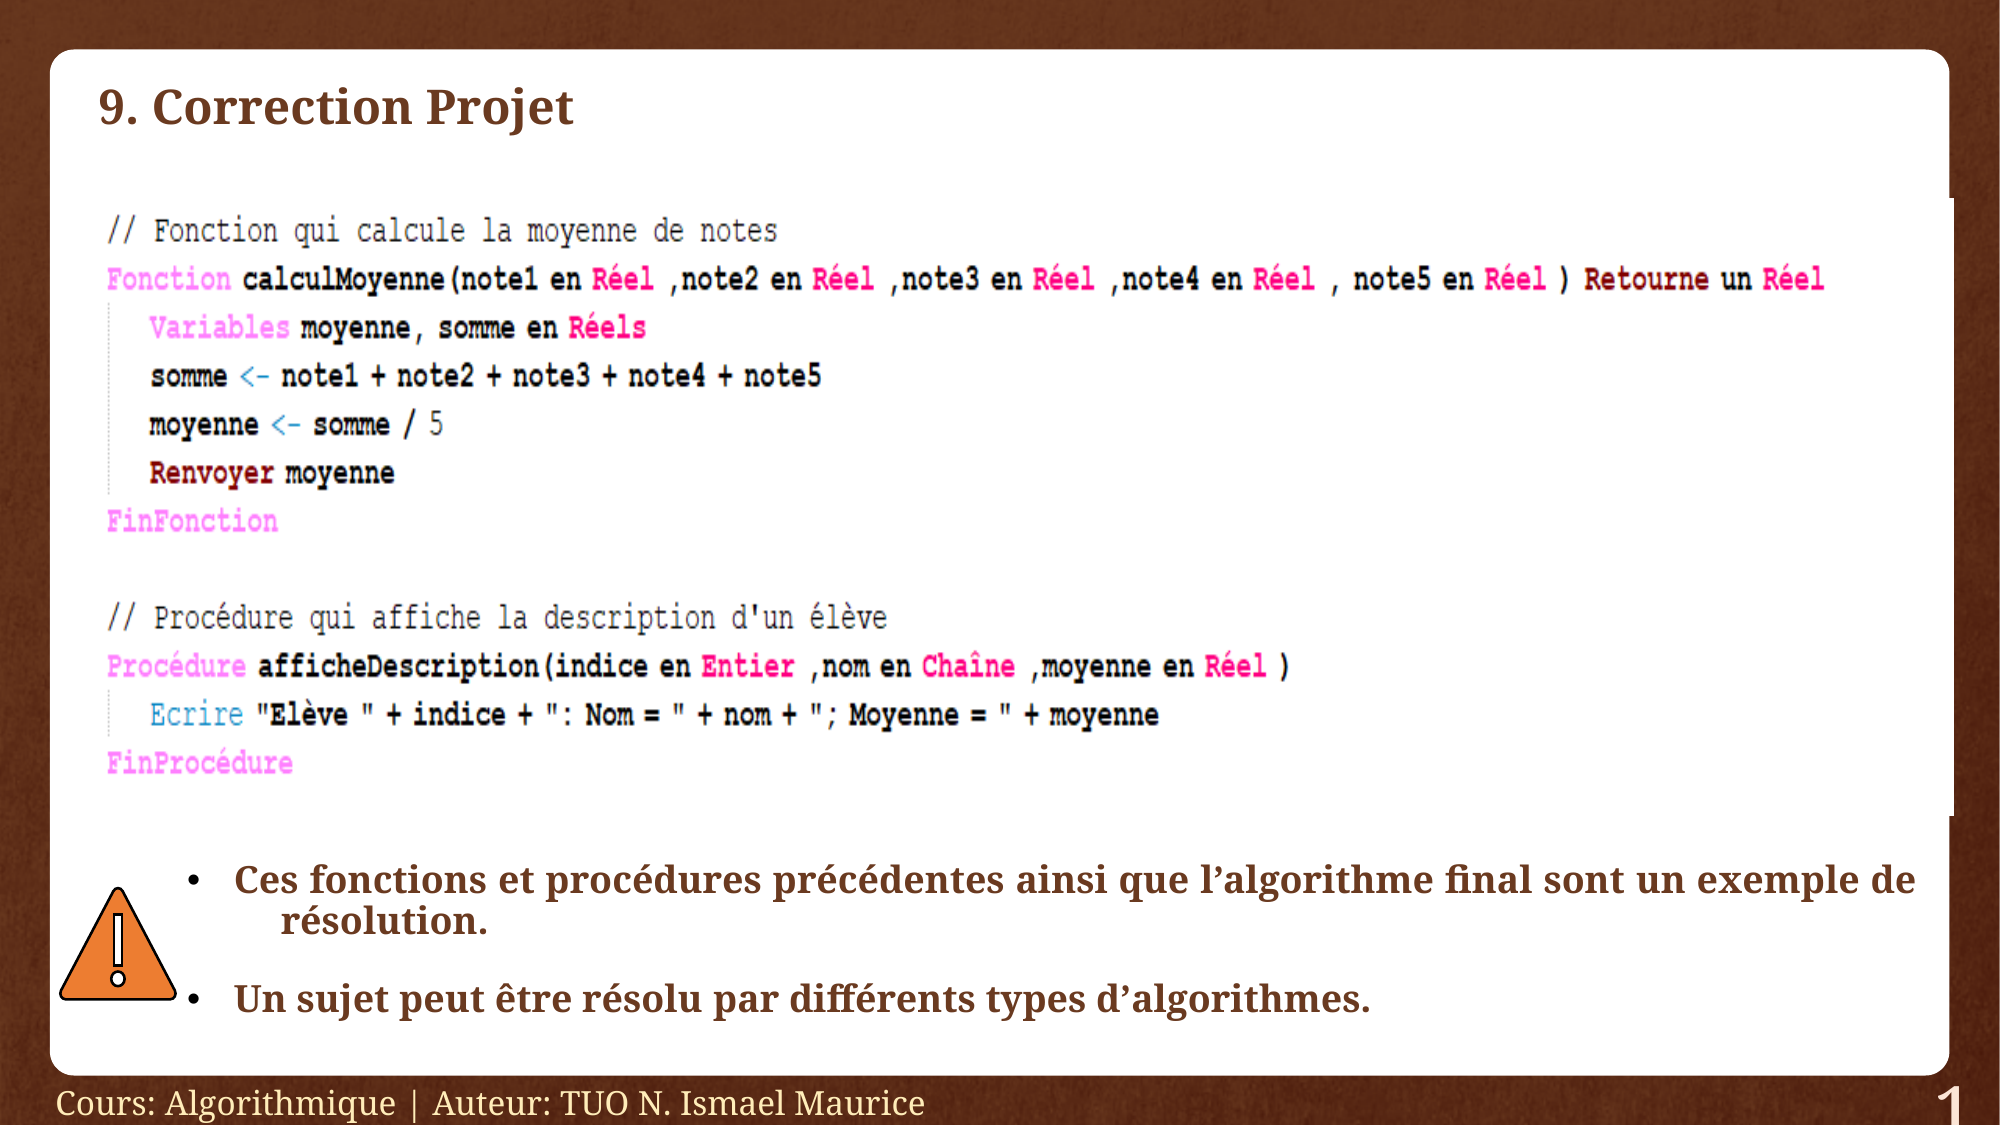

# 9. Correction Projet
Ces fonctions et procédures précédentes ainsi que l’algorithme final sont un exemple de résolution.
Un sujet peut être résolu par différents types d’algorithmes.
Cours: Algorithmique | Auteur: TUO N. Ismael Maurice